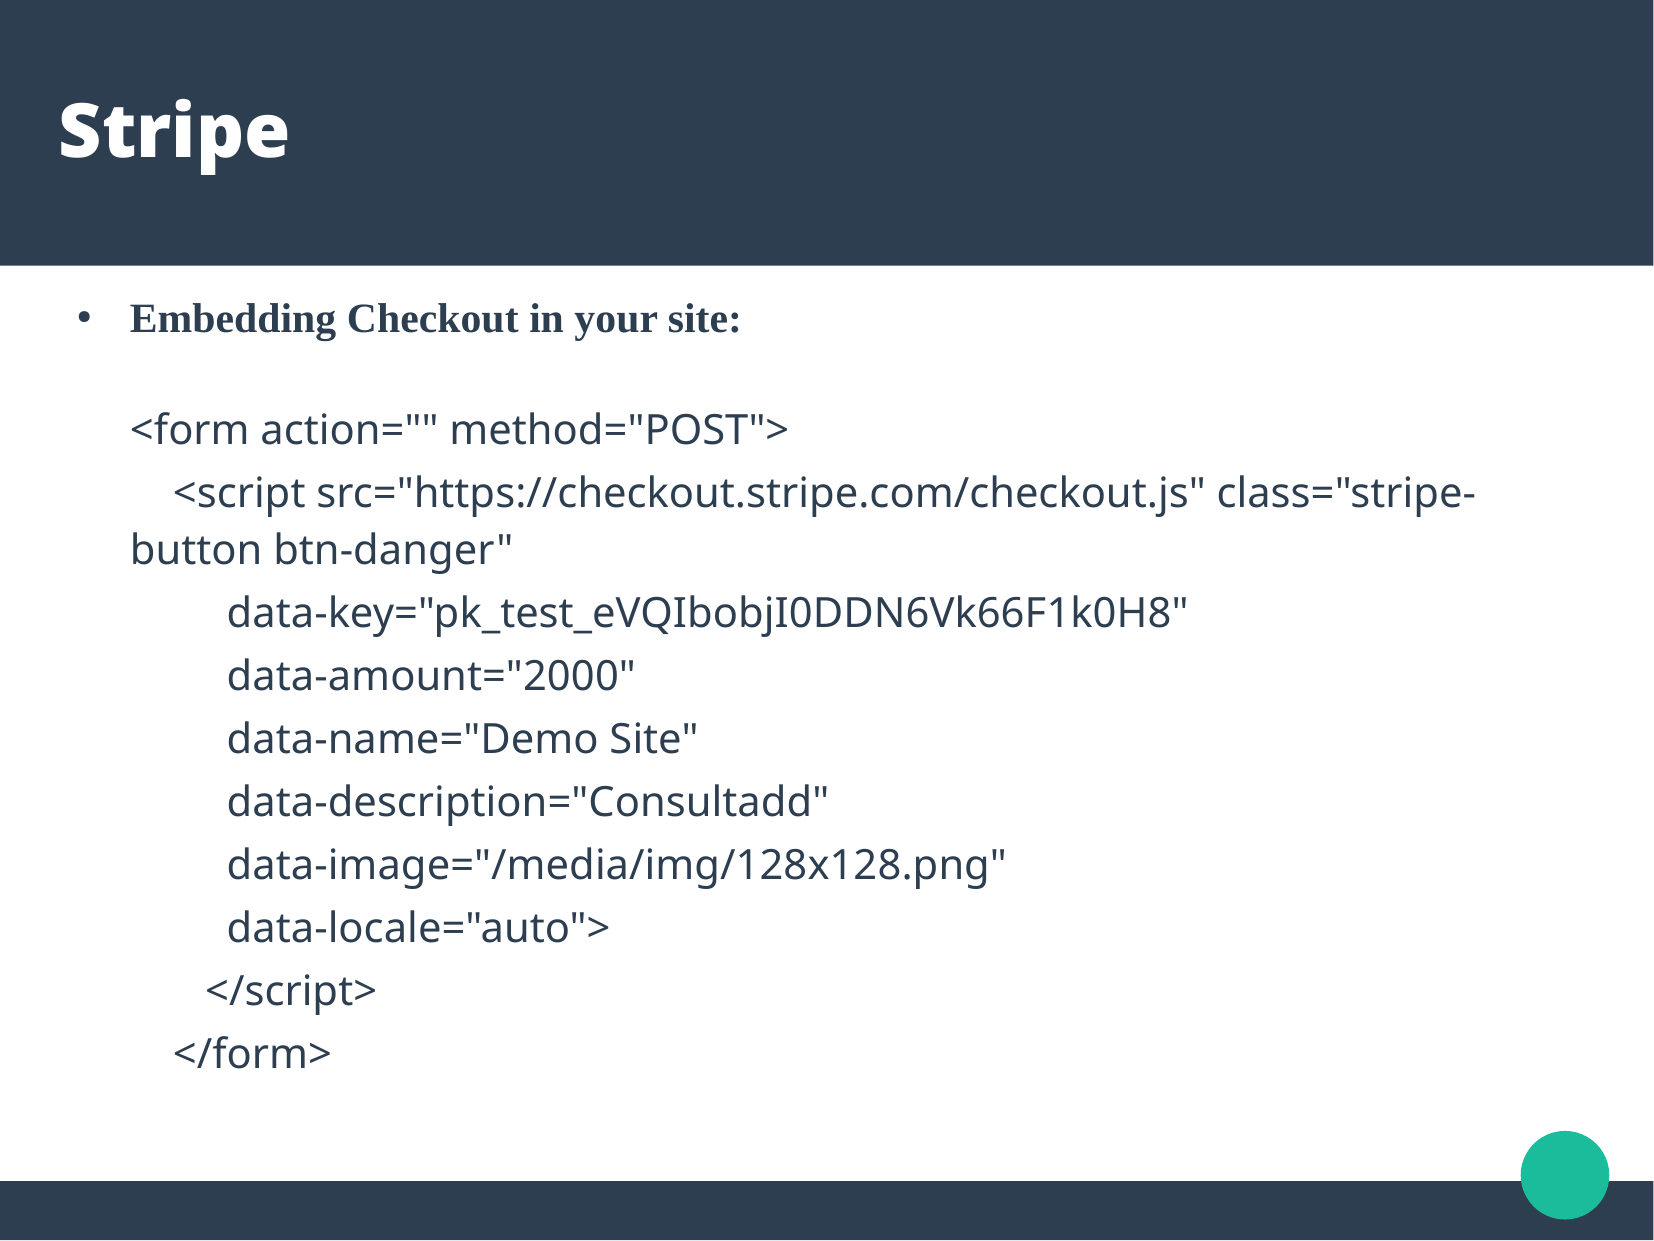

# Stripe
Embedding Checkout in your site:
<form action="" method="POST">
 <script src="https://checkout.stripe.com/checkout.js" class="stripe-button btn-danger"
 data-key="pk_test_eVQIbobjI0DDN6Vk66F1k0H8"
 data-amount="2000"
 data-name="Demo Site"
 data-description="Consultadd"
 data-image="/media/img/128x128.png"
 data-locale="auto">
 </script>
 </form>